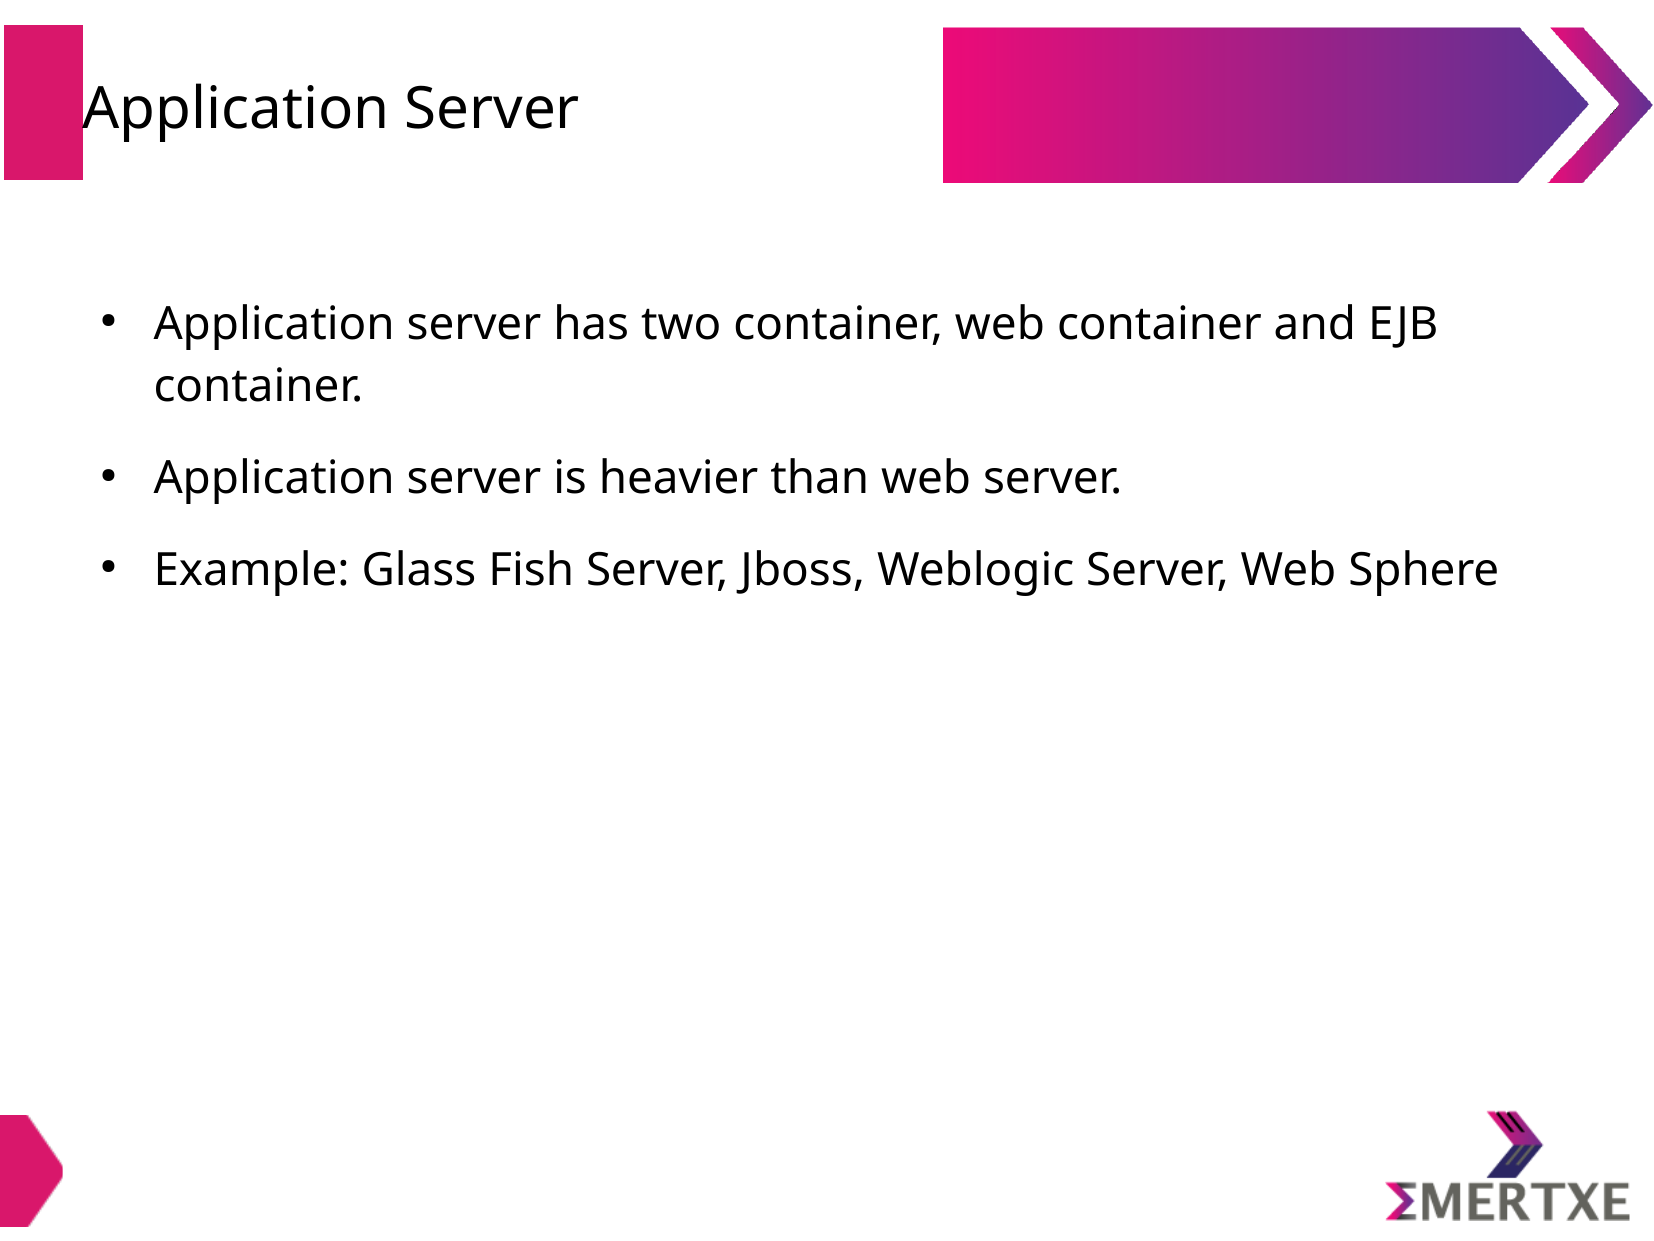

# Application Server
Application server has two container, web container and EJB container.
Application server is heavier than web server.
Example: Glass Fish Server, Jboss, Weblogic Server, Web Sphere